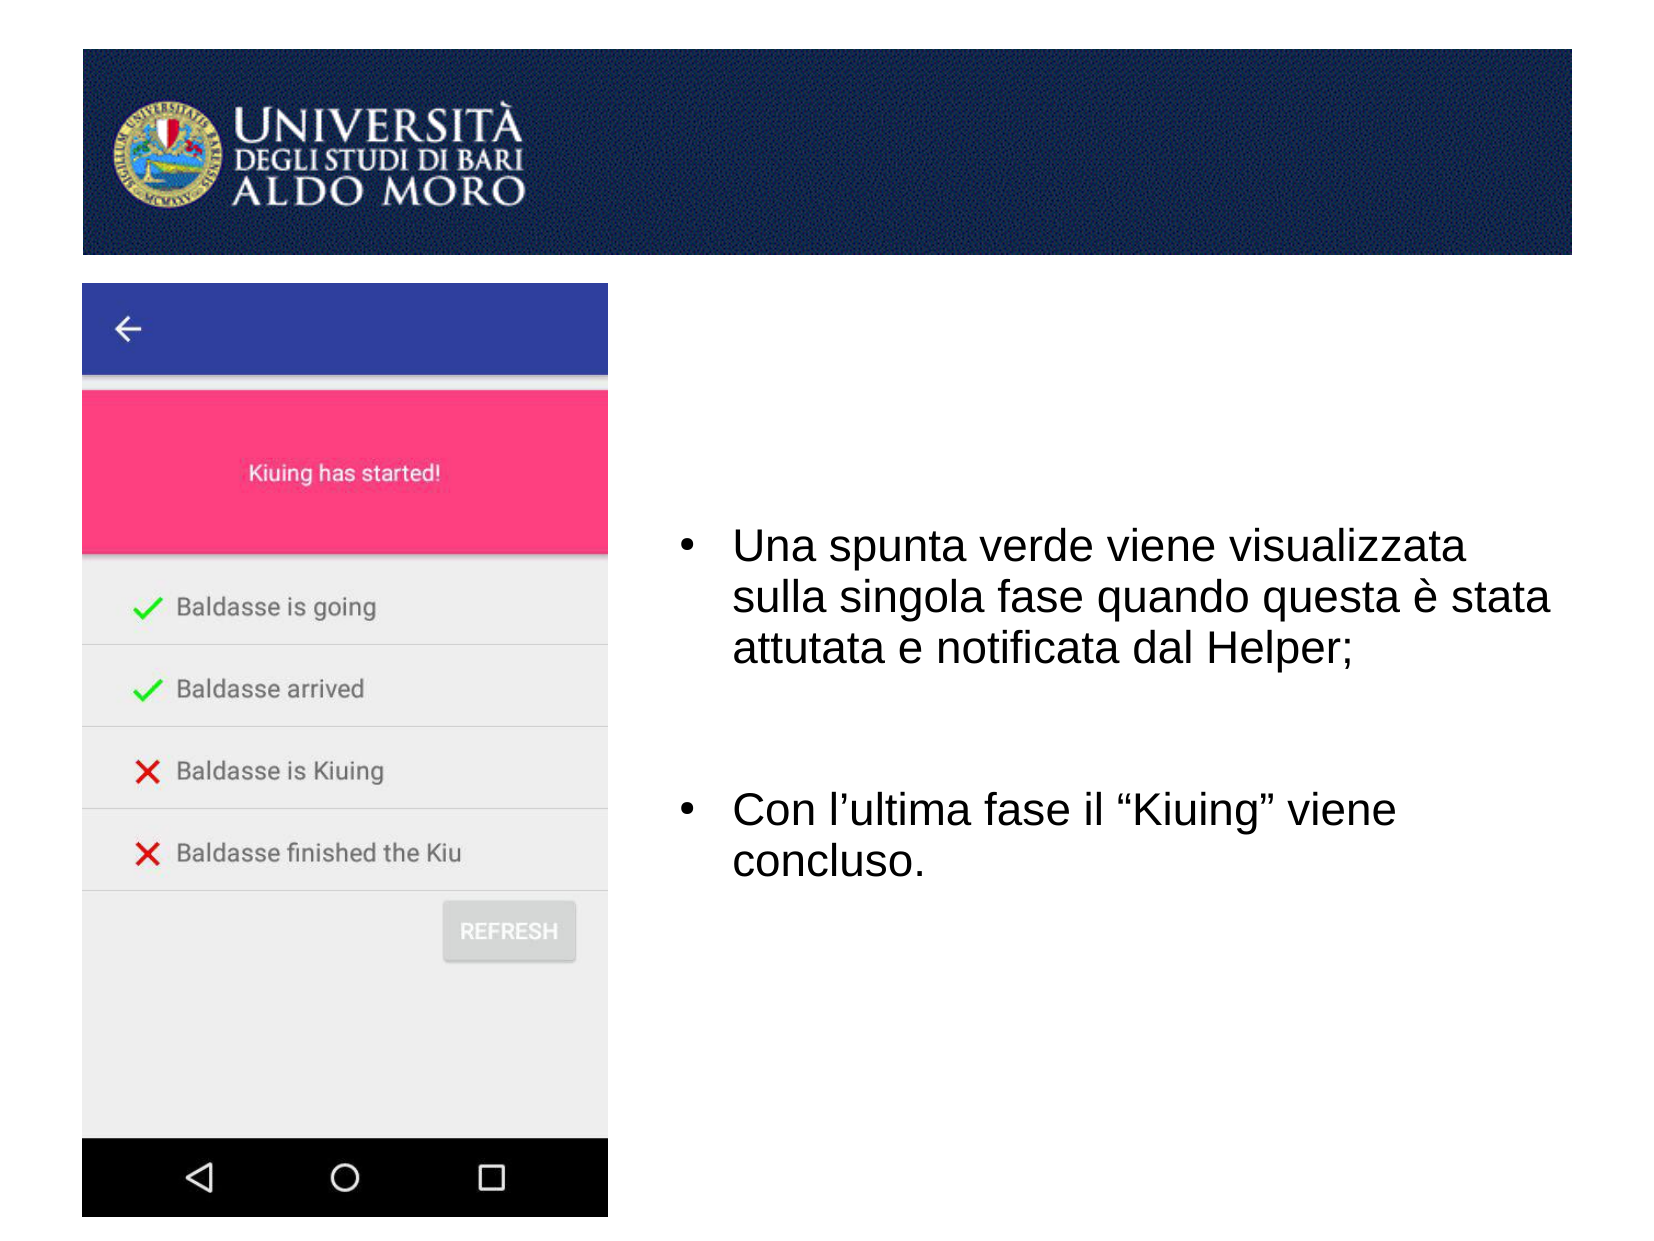

#
Una spunta verde viene visualizzata sulla singola fase quando questa è stata attutata e notificata dal Helper;
Con l’ultima fase il “Kiuing” viene concluso.